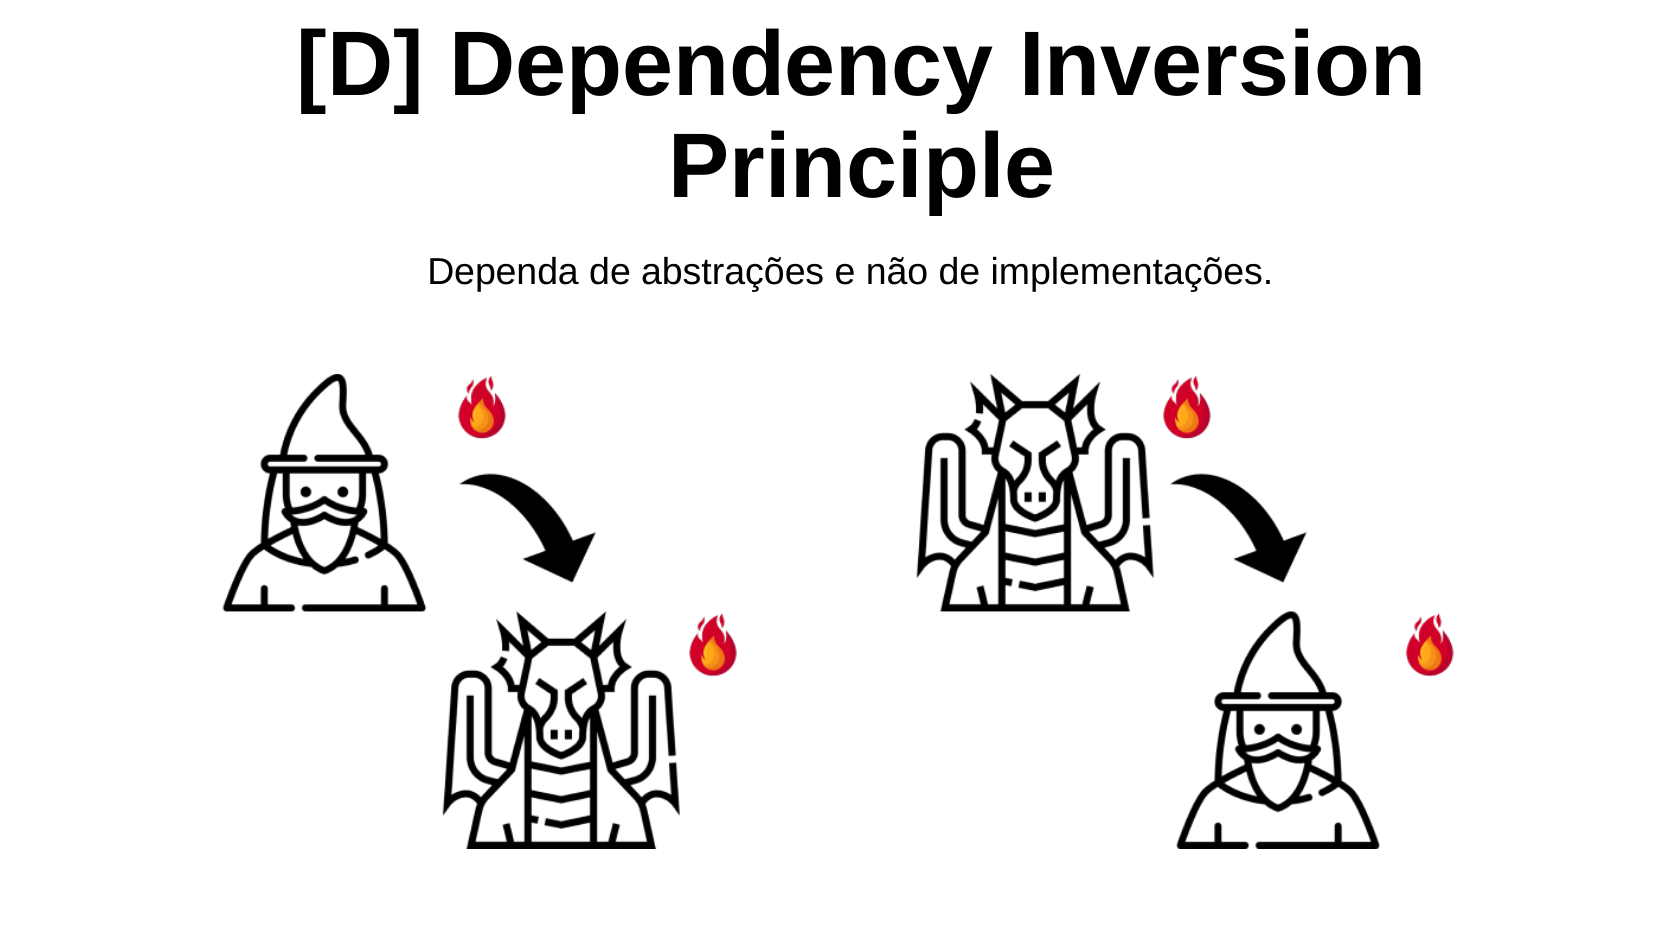

# [D] Dependency Inversion Principle
Dependa de abstrações e não de implementações.